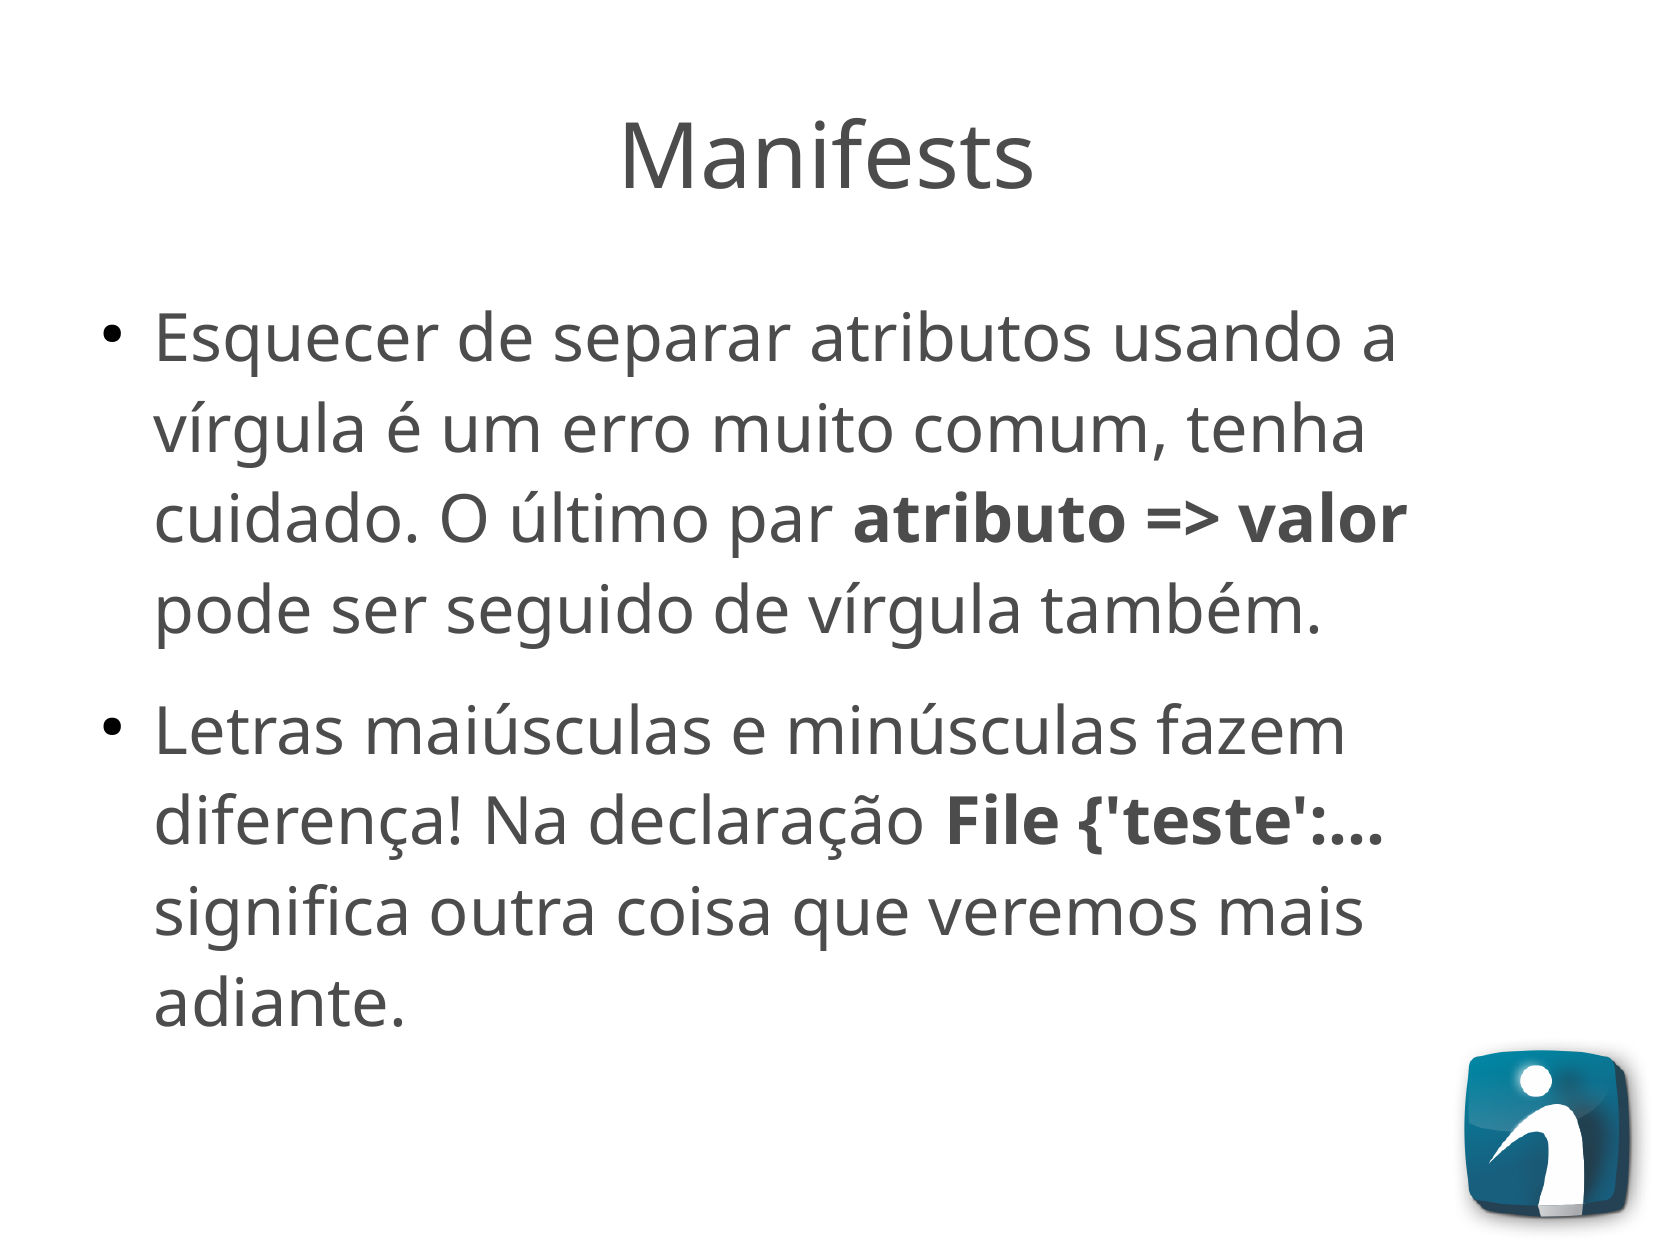

# Manifests
Esquecer de separar atributos usando a vírgula é um erro muito comum, tenha cuidado. O último par atributo => valor pode ser seguido de vírgula também.
Letras maiúsculas e minúsculas fazem diferença! Na declaração File {'teste':... significa outra coisa que veremos mais adiante.